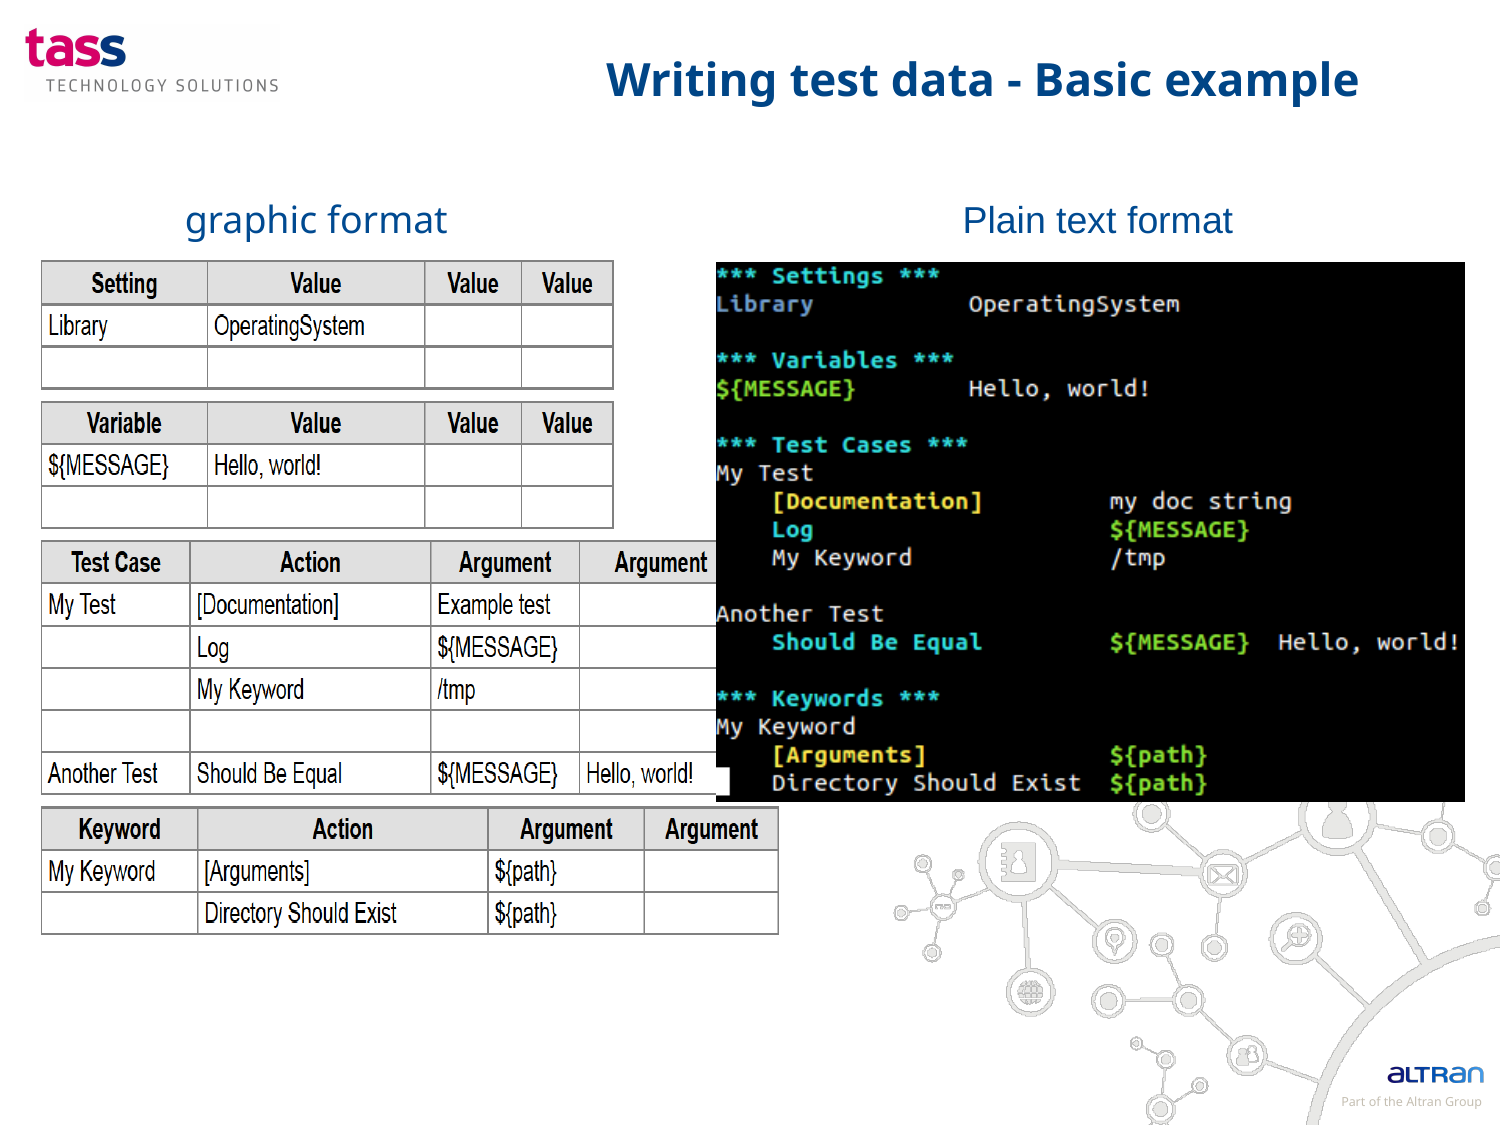

# Writing test data - Basic example
graphic format
Plain text format